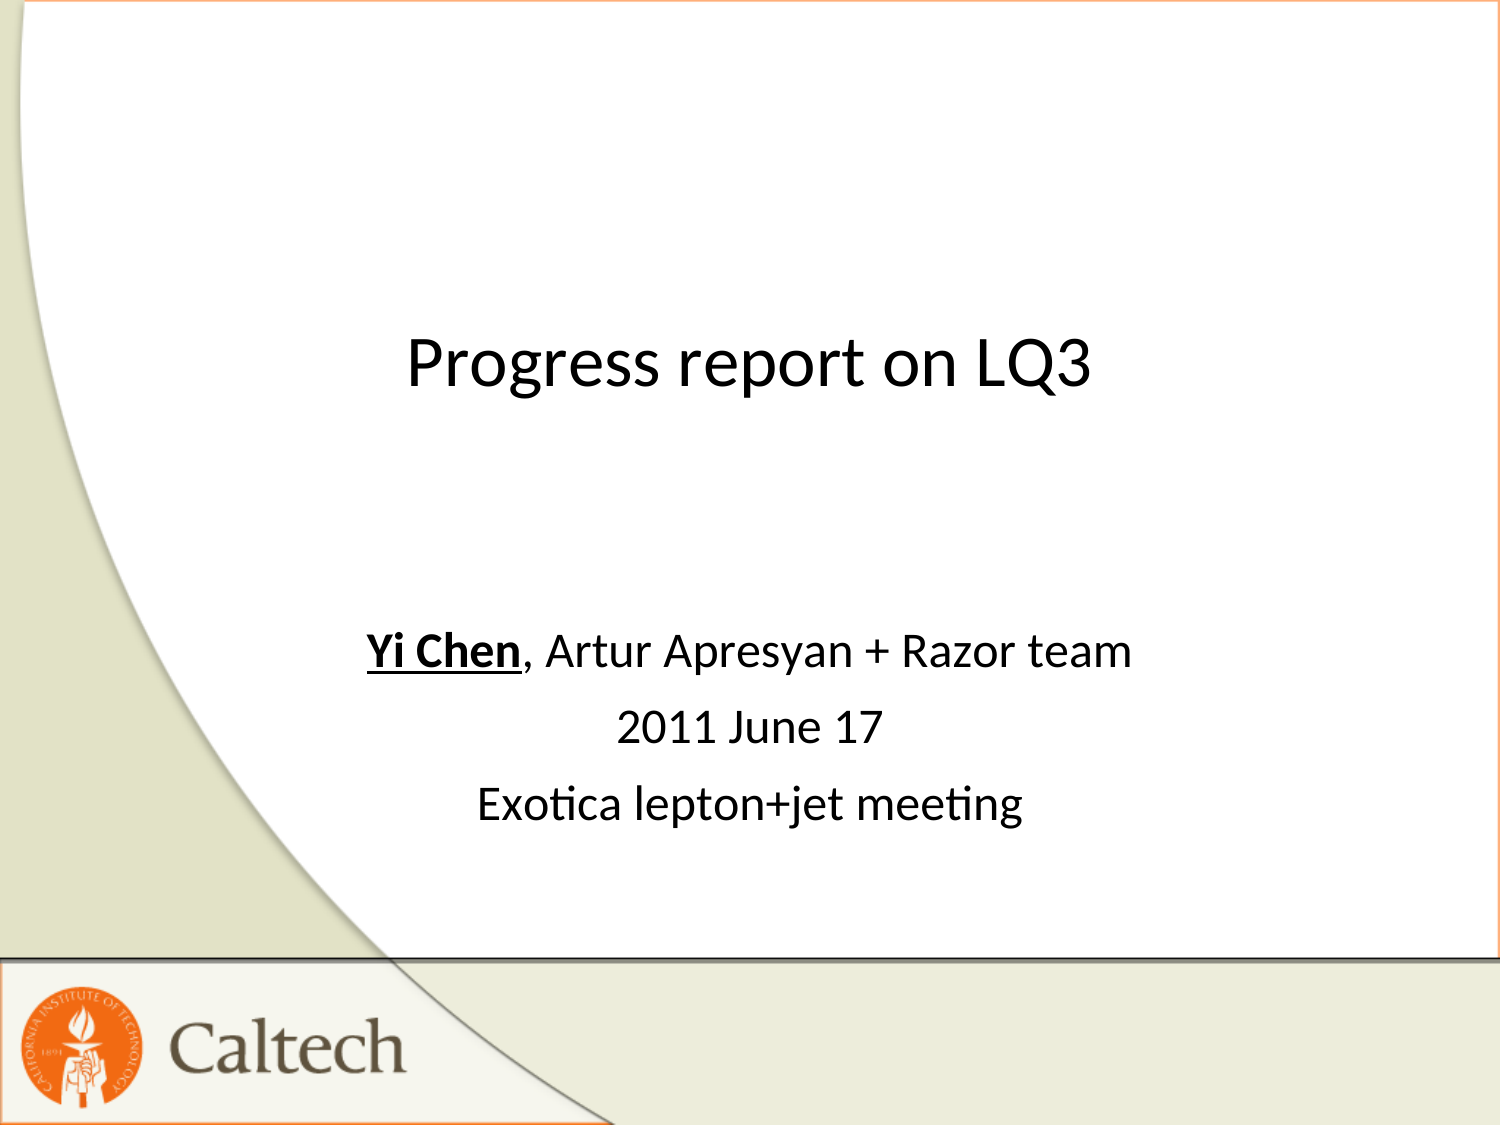

# Progress report on LQ3
Yi Chen, Artur Apresyan + Razor team
2011 June 17
Exotica lepton+jet meeting